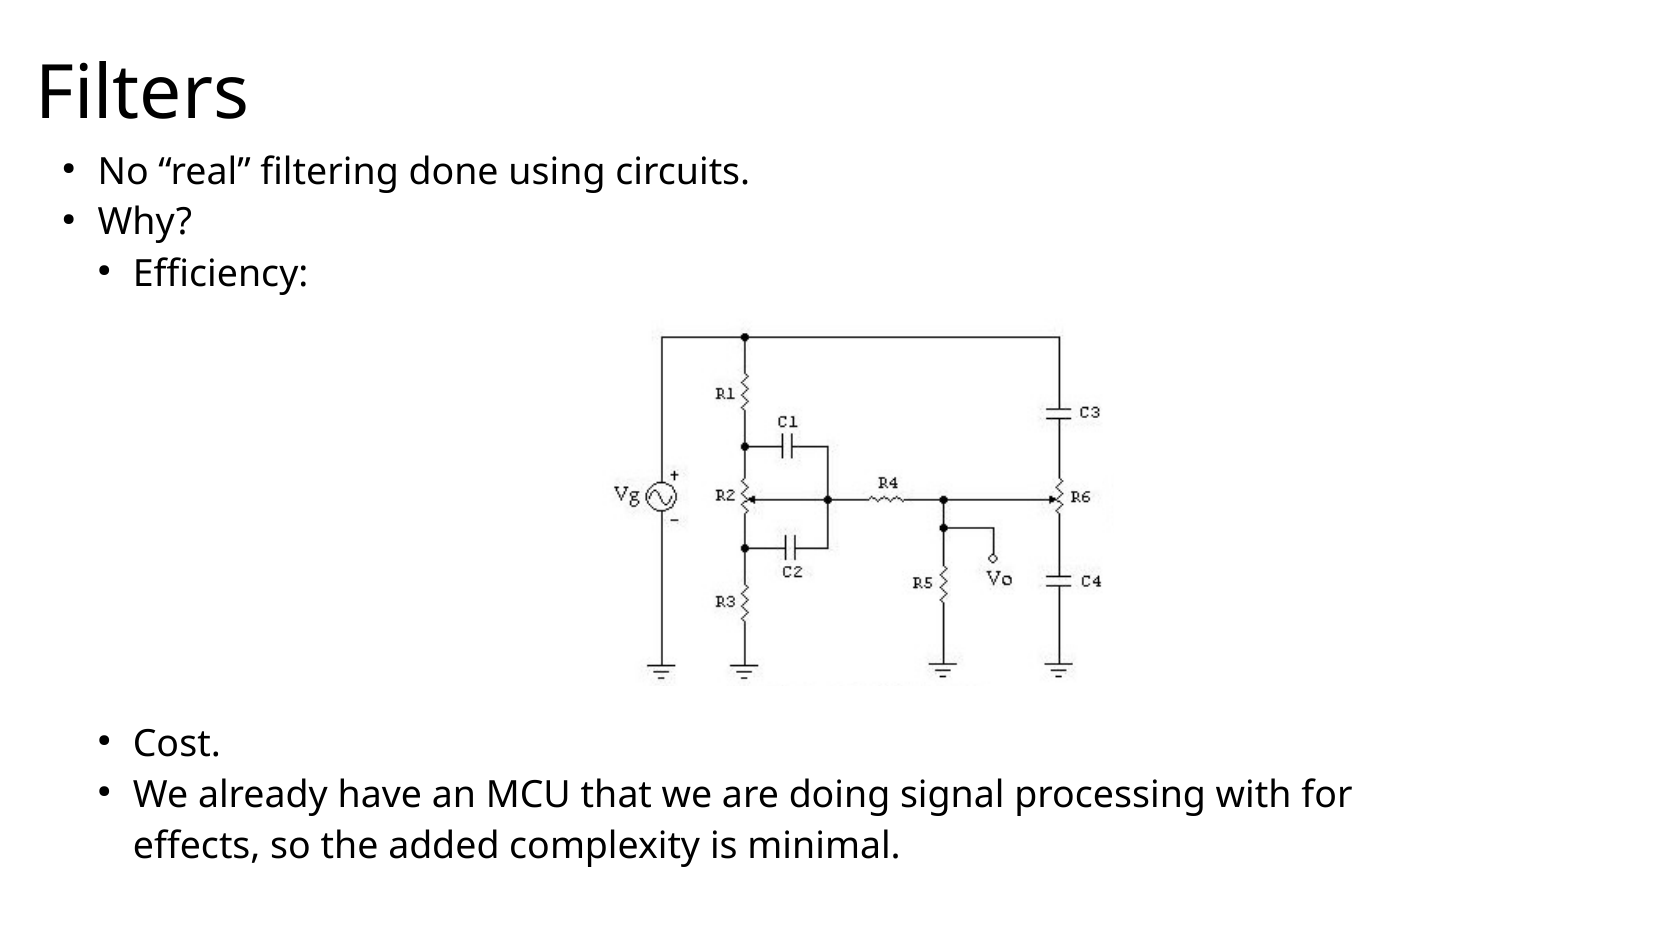

# Filters
No “real” filtering done using circuits.
Why?
Efficiency:
Cost.
We already have an MCU that we are doing signal processing with for effects, so the added complexity is minimal.